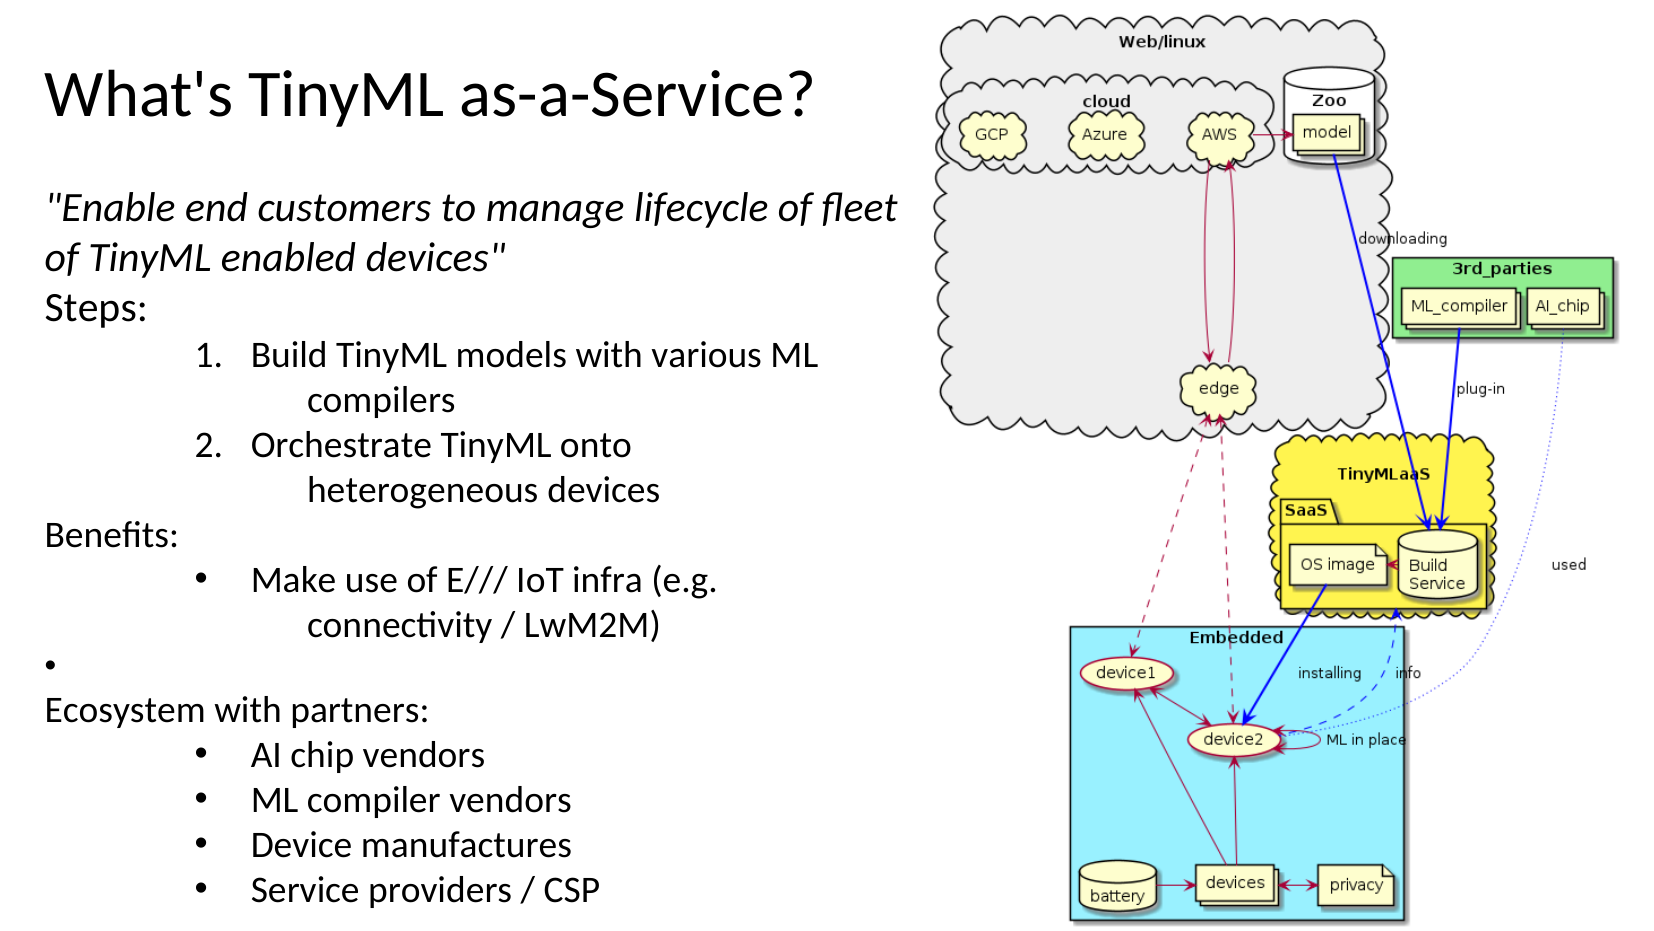

What's TinyML as-a-Service?
"Enable end customers to manage lifecycle of fleet of TinyML enabled devices"
Steps:
Build TinyML models with various ML compilers
Orchestrate TinyML onto heterogeneous devices
Benefits:
Make use of E/// IoT infra (e.g. connectivity / LwM2M)
Ecosystem with partners:
AI chip vendors
ML compiler vendors
Device manufactures
Service providers / CSP